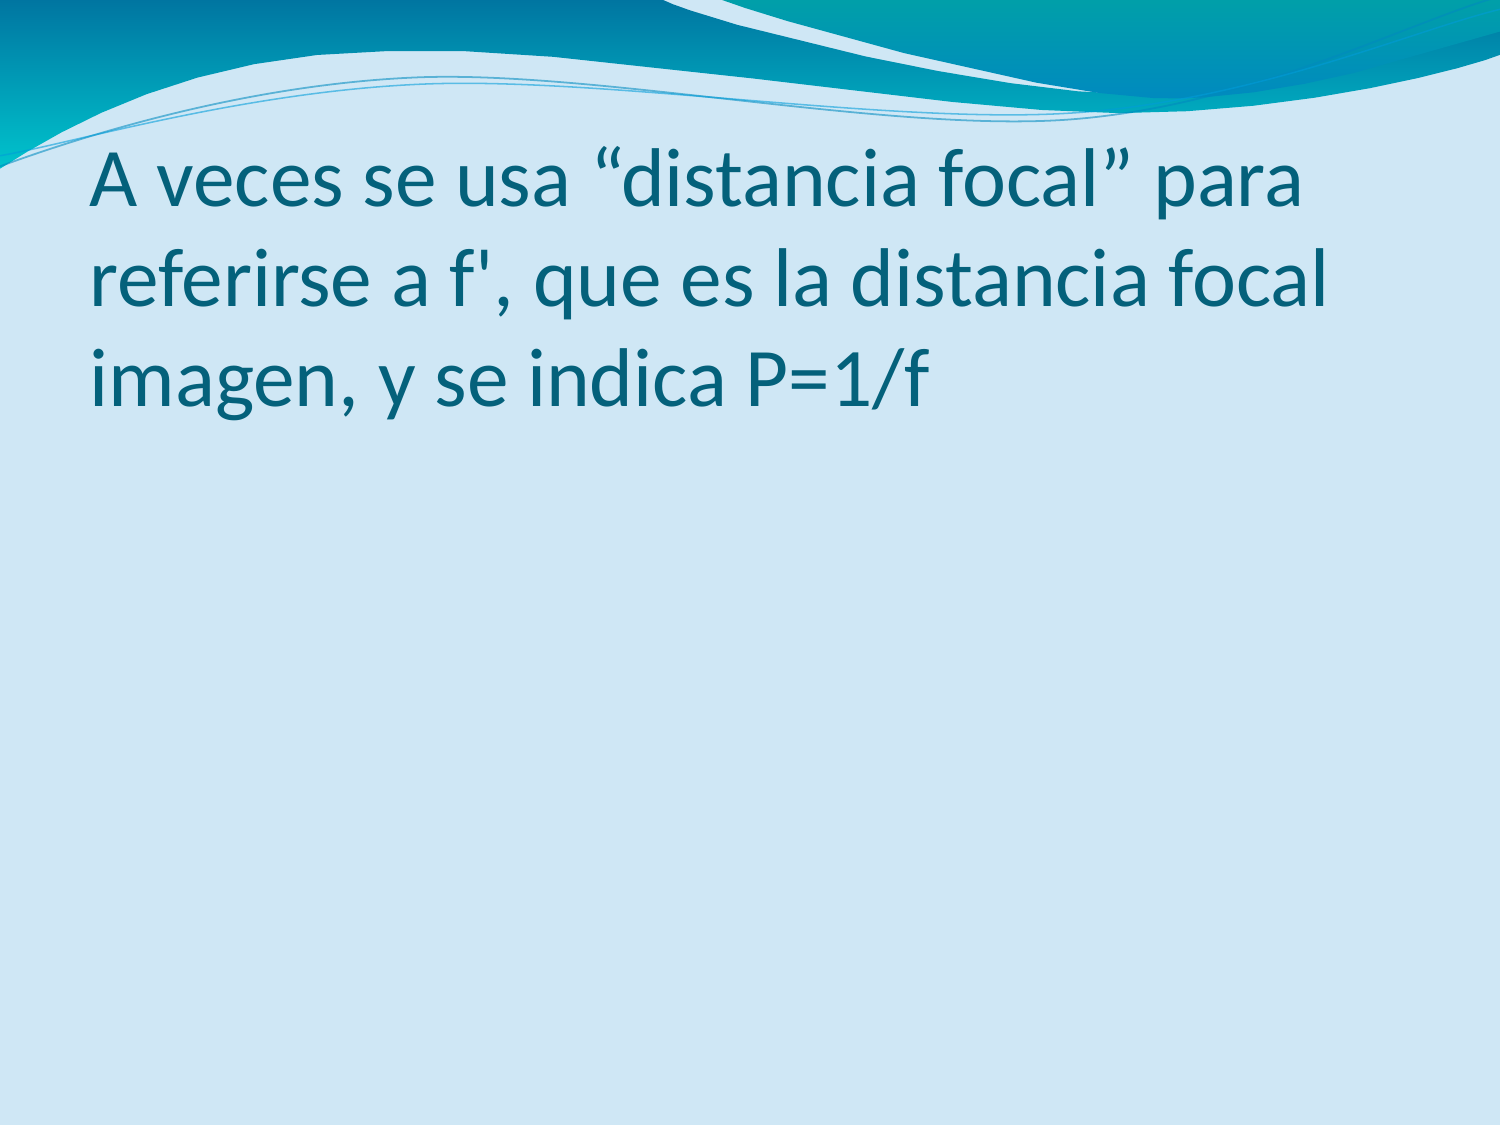

# A veces se usa “distancia focal” para referirse a f', que es la distancia focal imagen, y se indica P=1/f